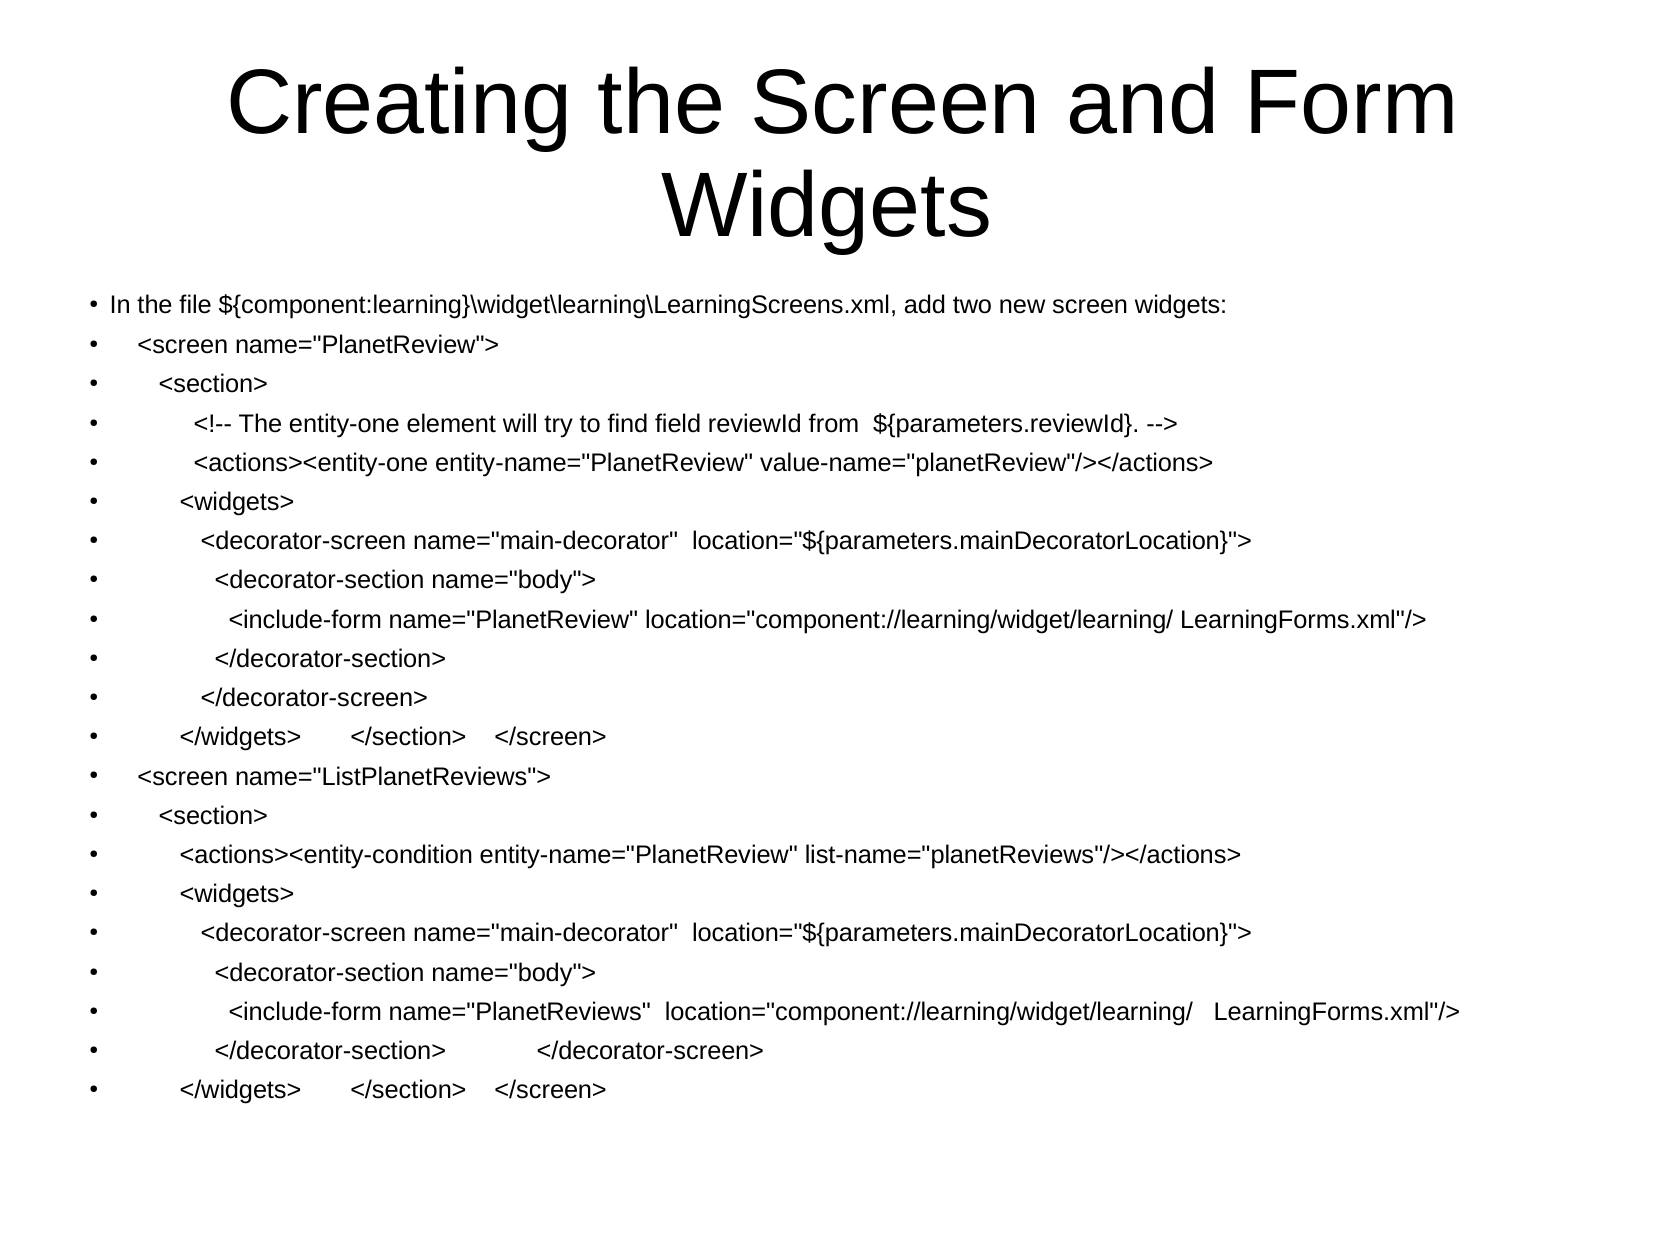

# Creating the Screen and Form Widgets
In the f﻿﻿ile ${component:learning}\widget\learning\LearningScreens.xml, add two new screen widgets:
 <screen name="PlanetReview">
 <section>
 <!-- The entity-one element will try to find field reviewId from ${parameters.reviewId}. -->
 <actions><entity-one entity-name="PlanetReview" value-name="planetReview"/></actions>
 <widgets>
 <decorator-screen name="main-decorator" location="${parameters.mainDecoratorLocation}">
 <decorator-section name="body">
 <include-form name="PlanetReview" location="component://learning/widget/learning/ LearningForms.xml"/>
 </decorator-section>
 </decorator-screen>
 </widgets> </section> </screen>
 <screen name="ListPlanetReviews">
 <section>
 <actions><entity-condition entity-name="PlanetReview" list-name="planetReviews"/></actions>
 <widgets>
 <decorator-screen name="main-decorator" location="${parameters.mainDecoratorLocation}">
 <decorator-section name="body">
 <include-form name="PlanetReviews" location="component://learning/widget/learning/ LearningForms.xml"/>
 </decorator-section> </decorator-screen>
 </widgets> </section> </screen>